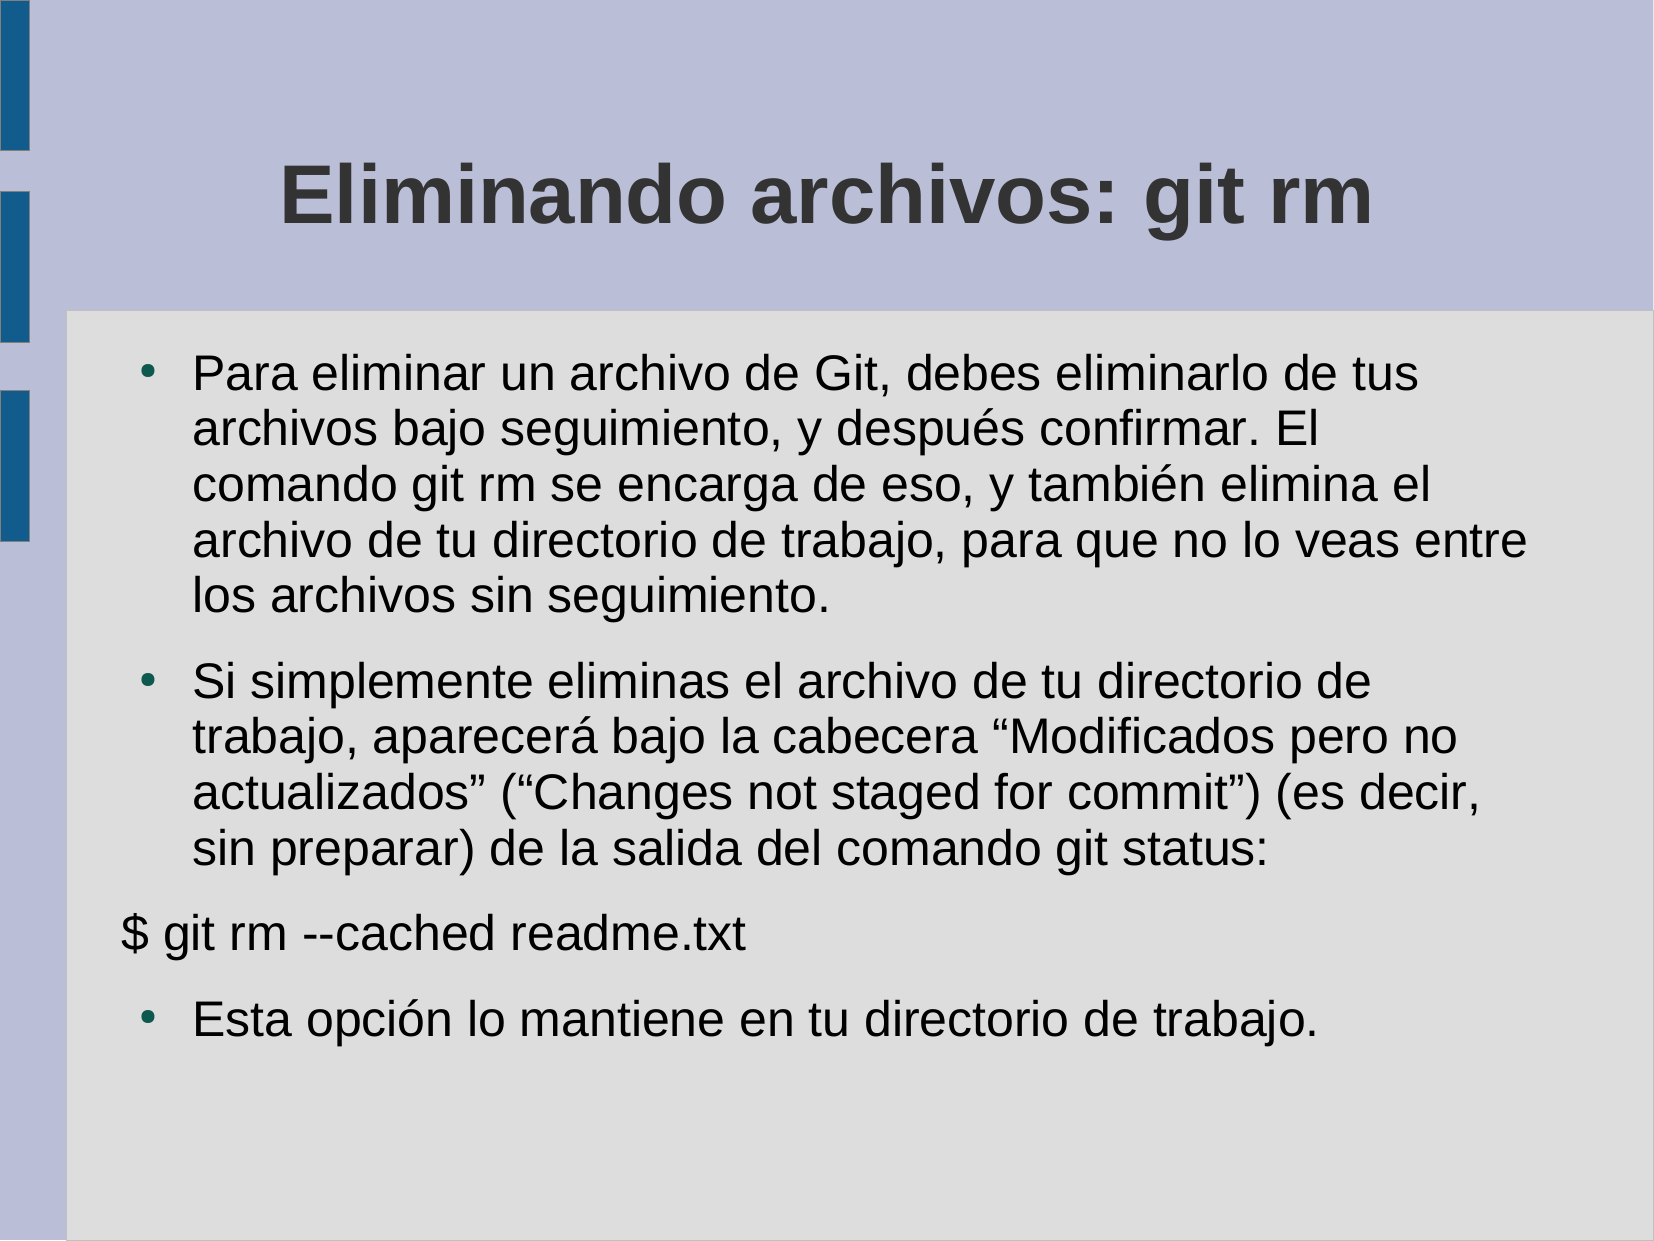

# Eliminando archivos: git rm
Para eliminar un archivo de Git, debes eliminarlo de tus archivos bajo seguimiento, y después confirmar. El comando git rm se encarga de eso, y también elimina el archivo de tu directorio de trabajo, para que no lo veas entre los archivos sin seguimiento.
Si simplemente eliminas el archivo de tu directorio de trabajo, aparecerá bajo la cabecera “Modificados pero no actualizados” (“Changes not staged for commit”) (es decir, sin preparar) de la salida del comando git status:
$ git rm --cached readme.txt
Esta opción lo mantiene en tu directorio de trabajo.